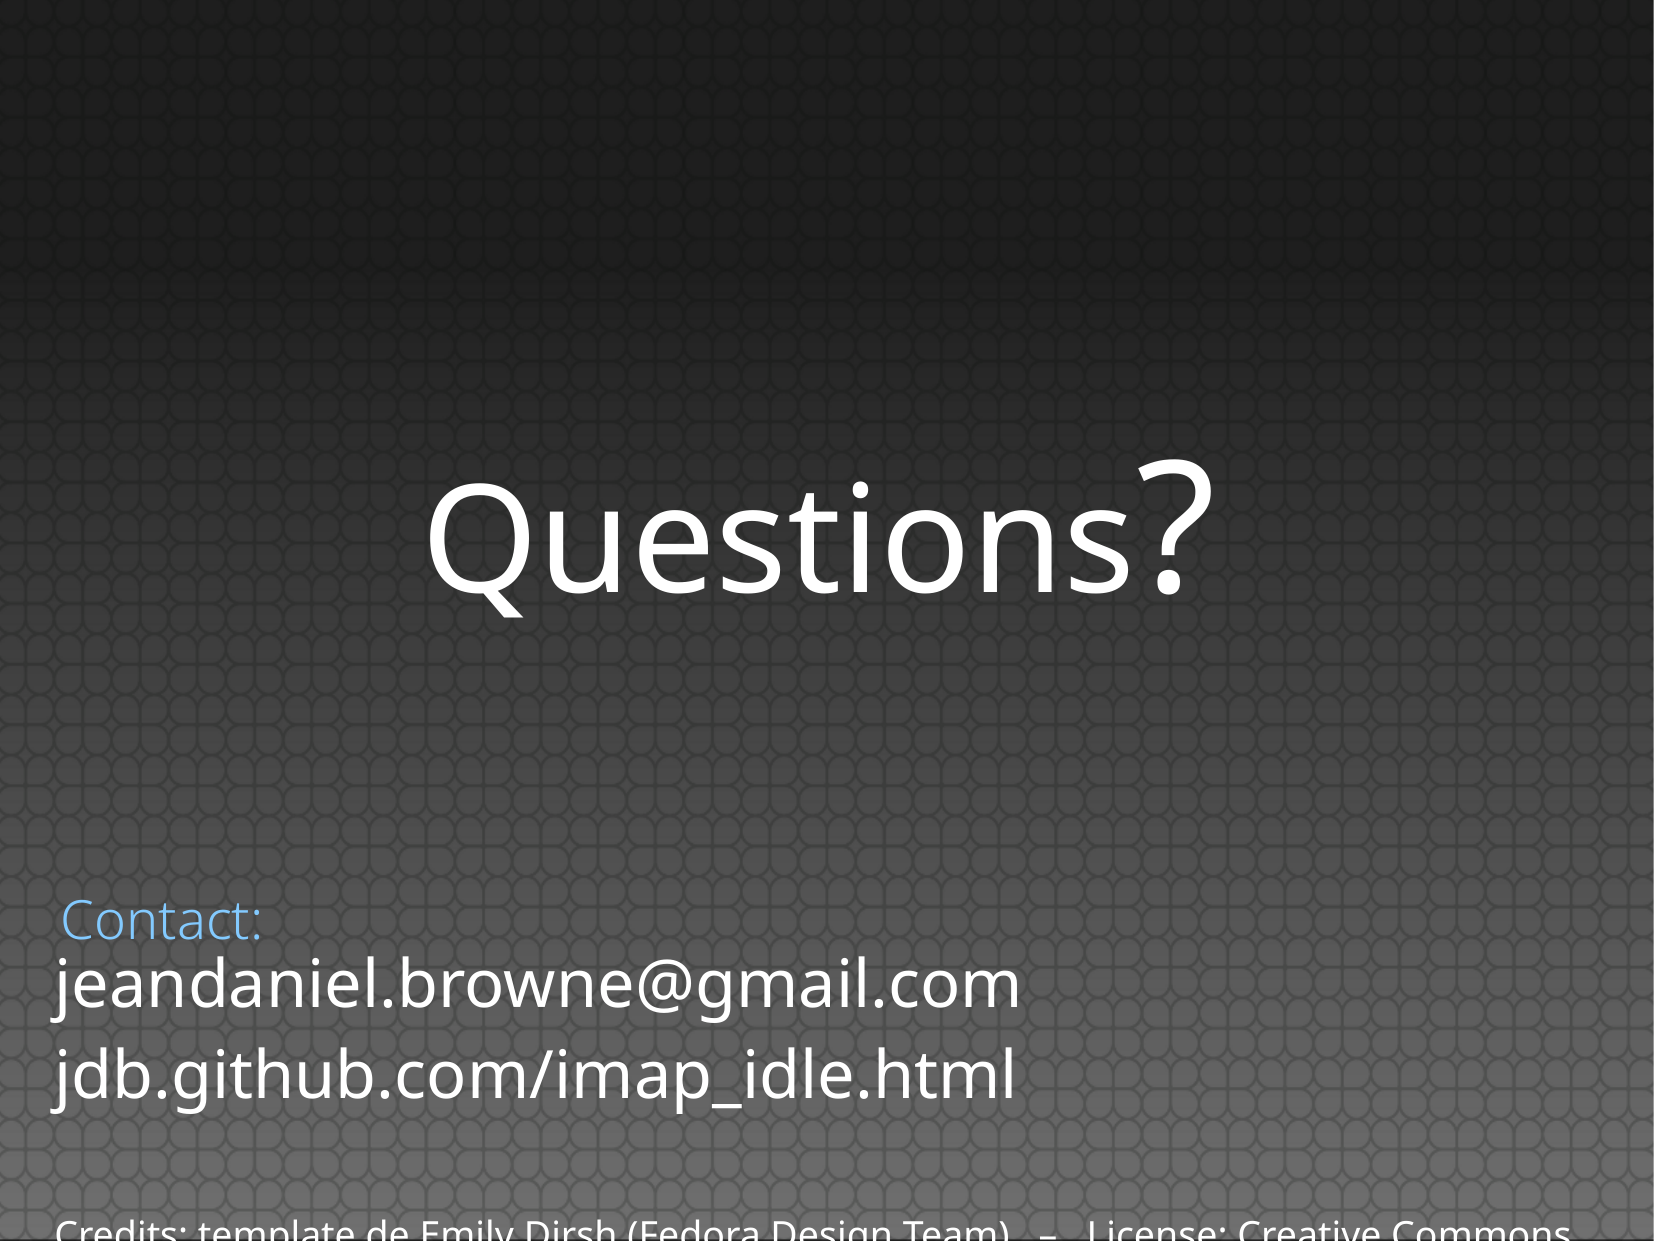

# Questions?
Contact:
jeandaniel.browne@gmail.com
jdb.github.com/imap_idle.html
Credits: template de Emily Dirsh (Fedora Design Team) – License: Creative Commons